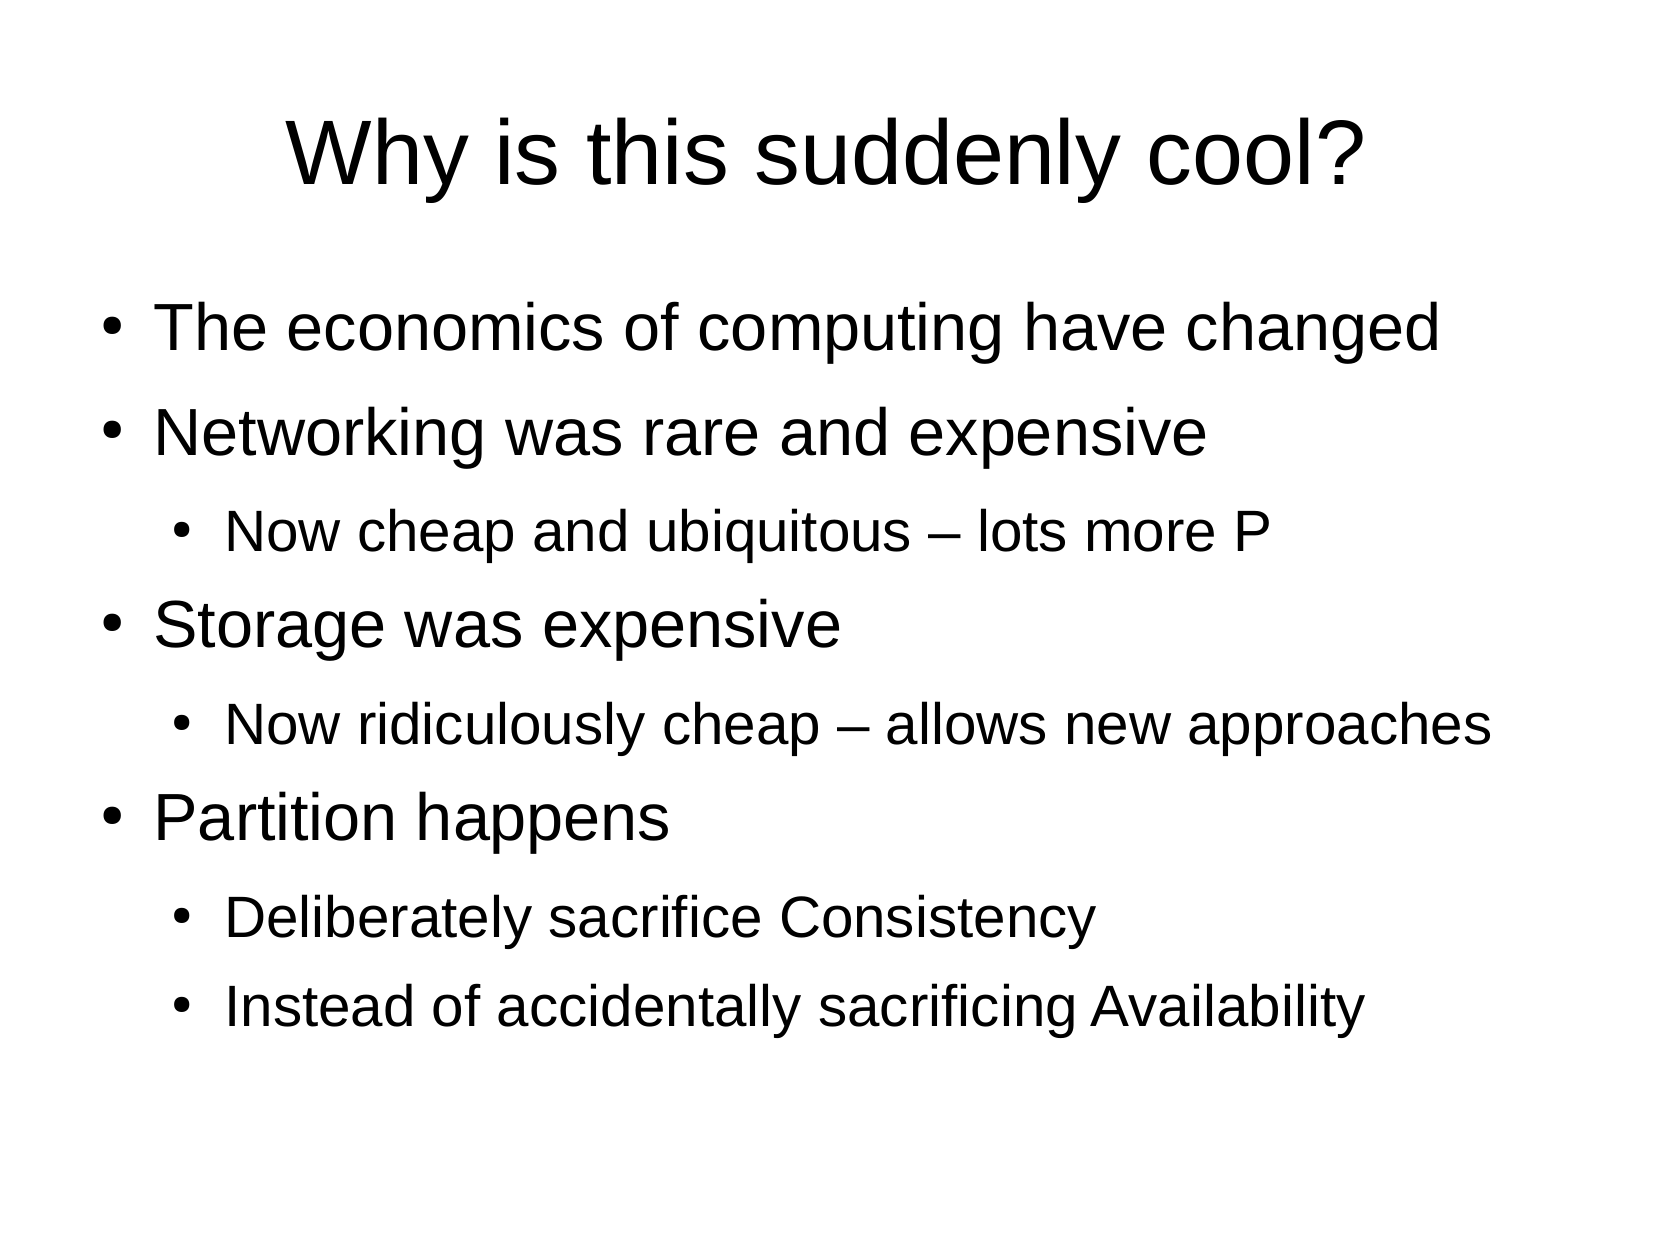

# Why is this suddenly cool?
The economics of computing have changed
Networking was rare and expensive
Now cheap and ubiquitous – lots more P
Storage was expensive
Now ridiculously cheap – allows new approaches
Partition happens
Deliberately sacrifice Consistency
Instead of accidentally sacrificing Availability